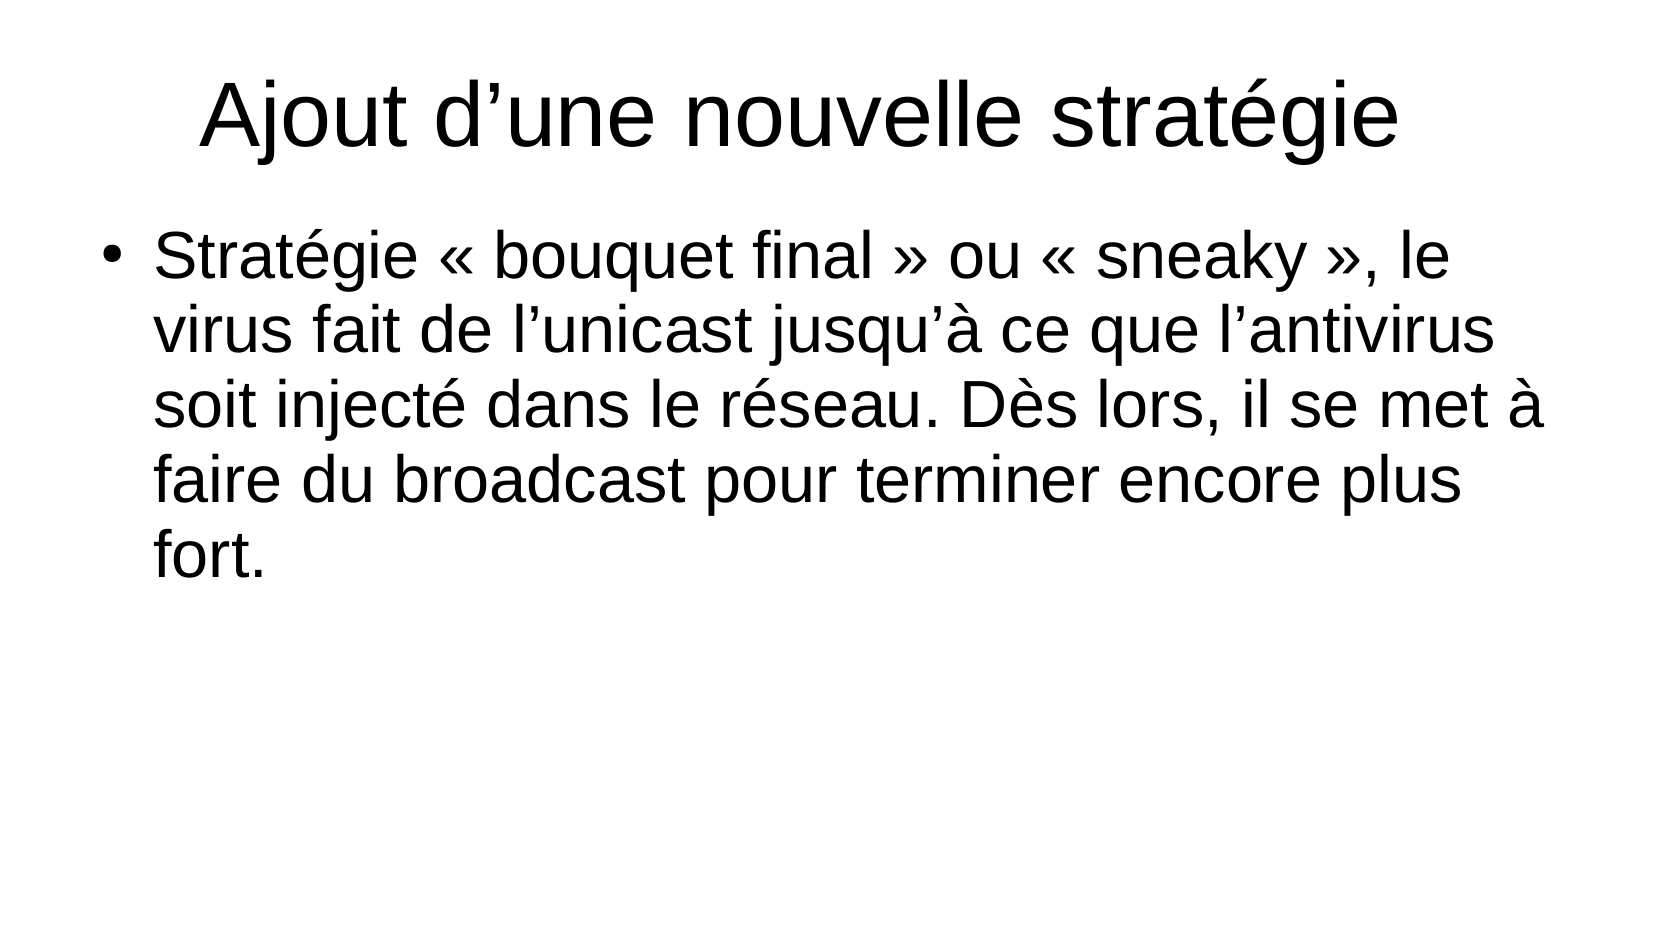

# Ajout d’une nouvelle stratégie
Stratégie « bouquet final » ou « sneaky », le virus fait de l’unicast jusqu’à ce que l’antivirus soit injecté dans le réseau. Dès lors, il se met à faire du broadcast pour terminer encore plus fort.